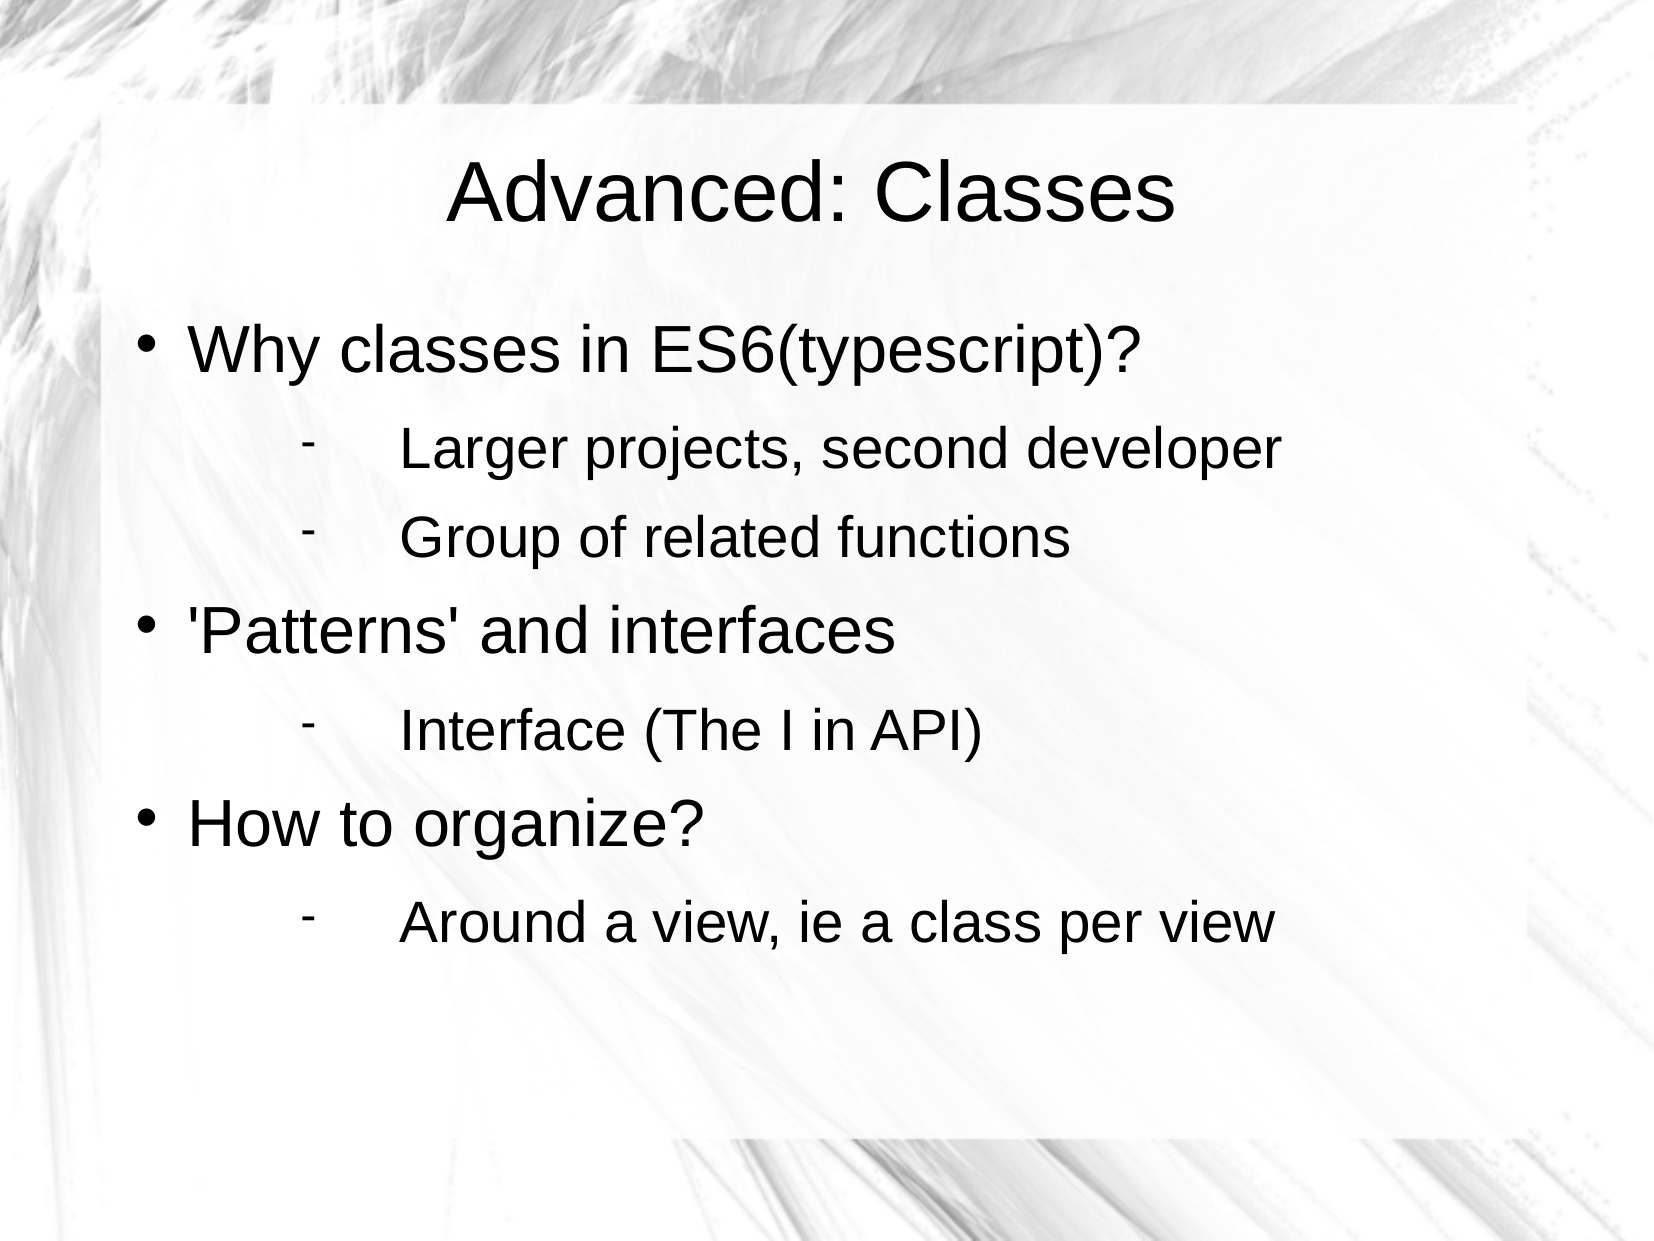

# Advanced: Classes
Why classes in ES6(typescript)?
Larger projects, second developer
Group of related functions
'Patterns' and interfaces
Interface (The I in API)
How to organize?
Around a view, ie a class per view